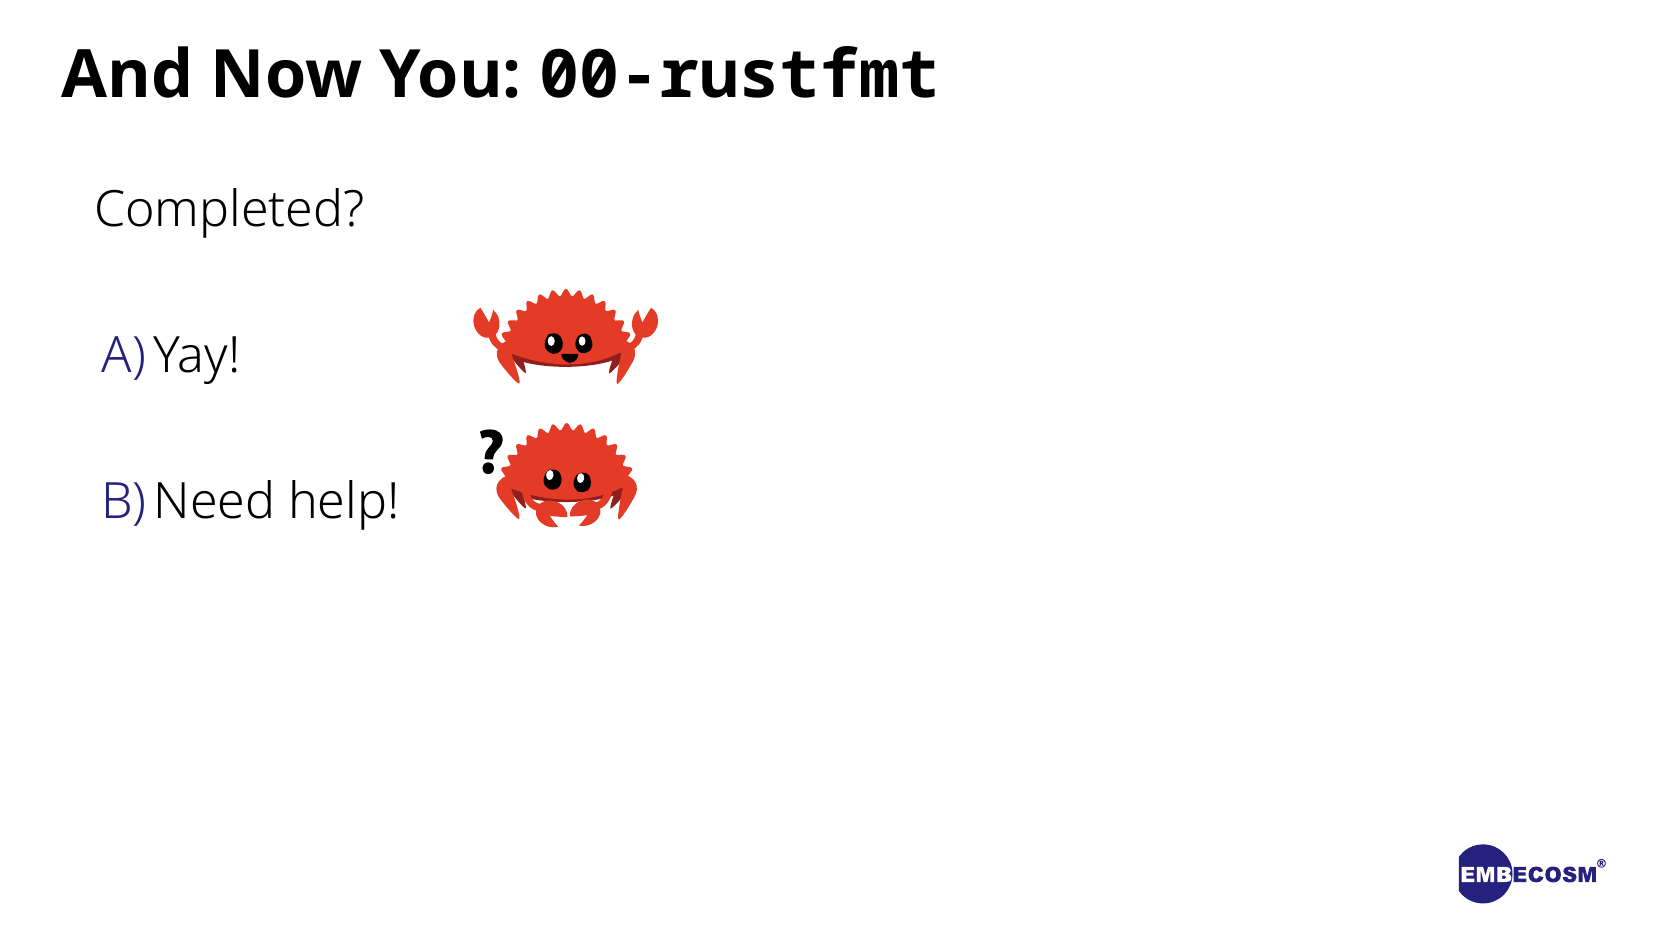

# And Now You: 00-rustfmt
Completed?
Yay!
Need help!